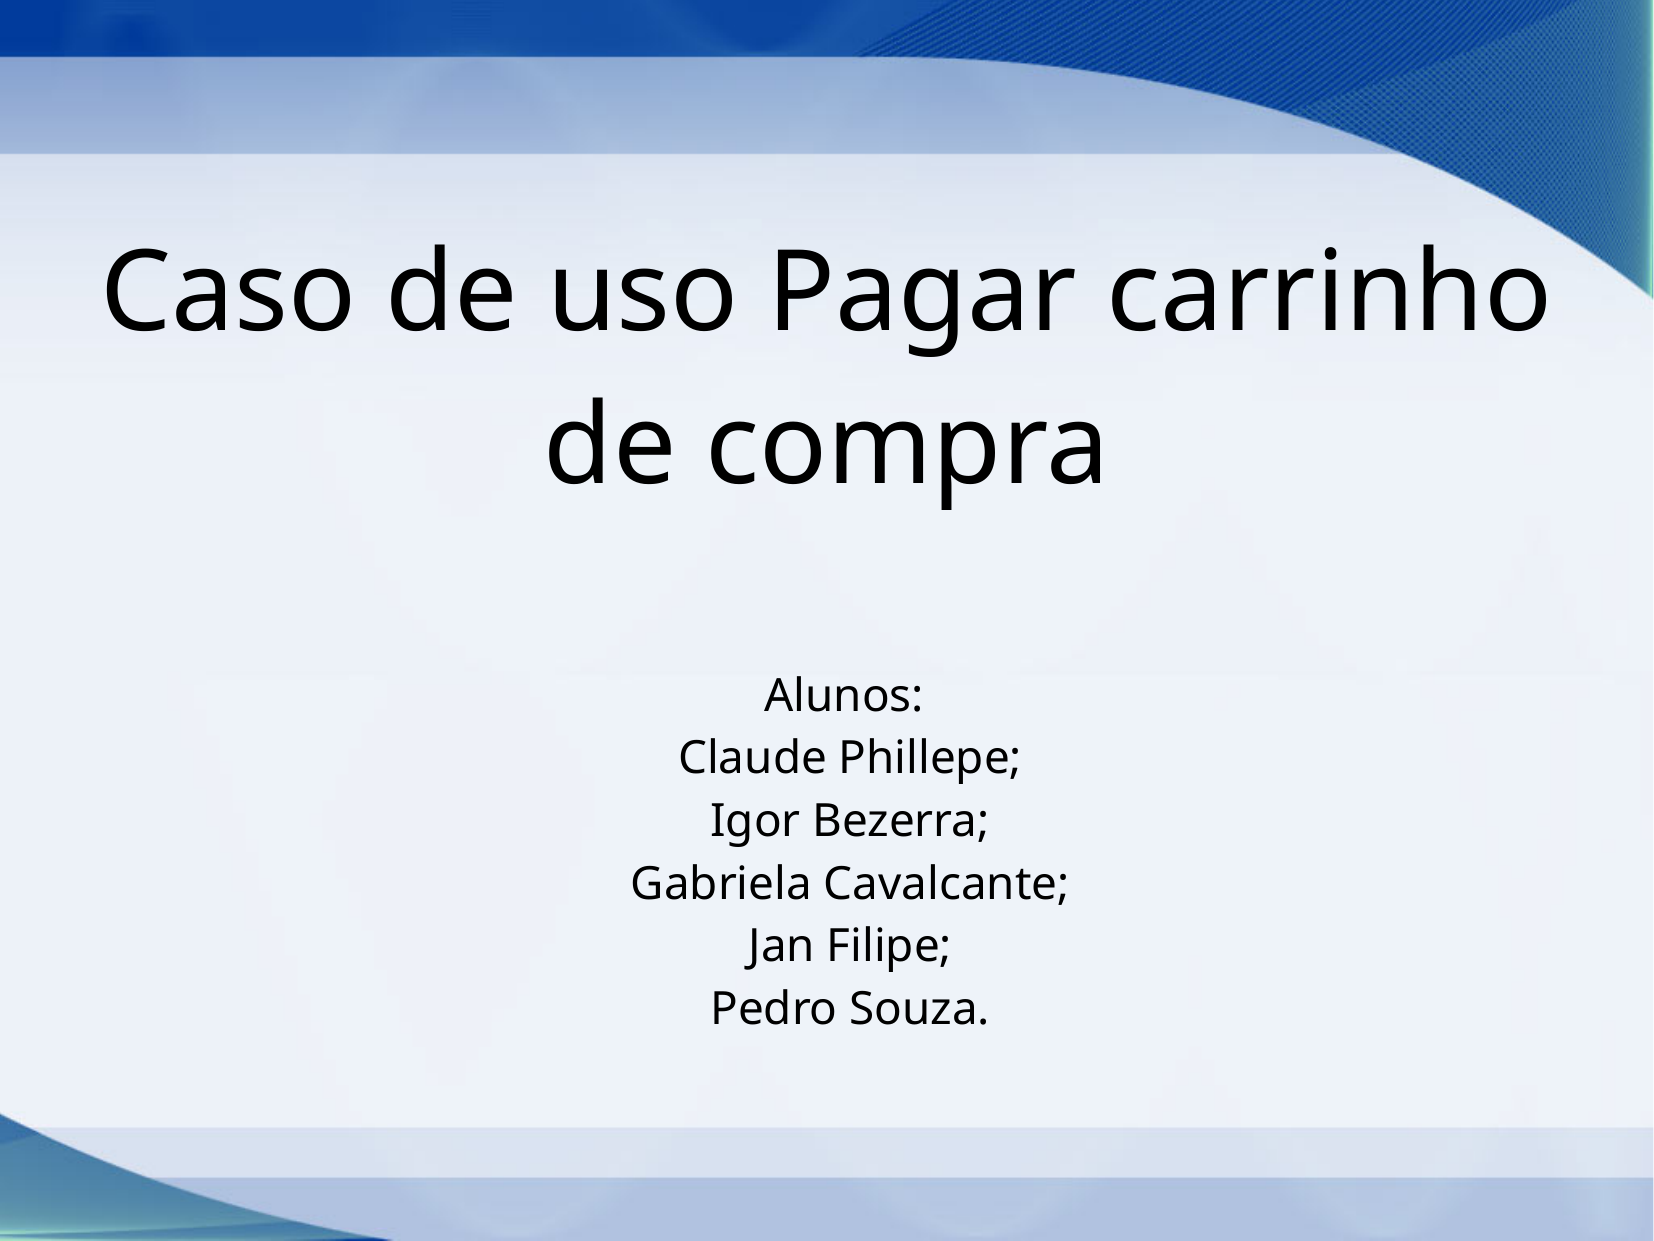

# Caso de uso Pagar carrinho de compra
Alunos:
Claude Phillepe;
Igor Bezerra;
Gabriela Cavalcante;
Jan Filipe;
Pedro Souza.